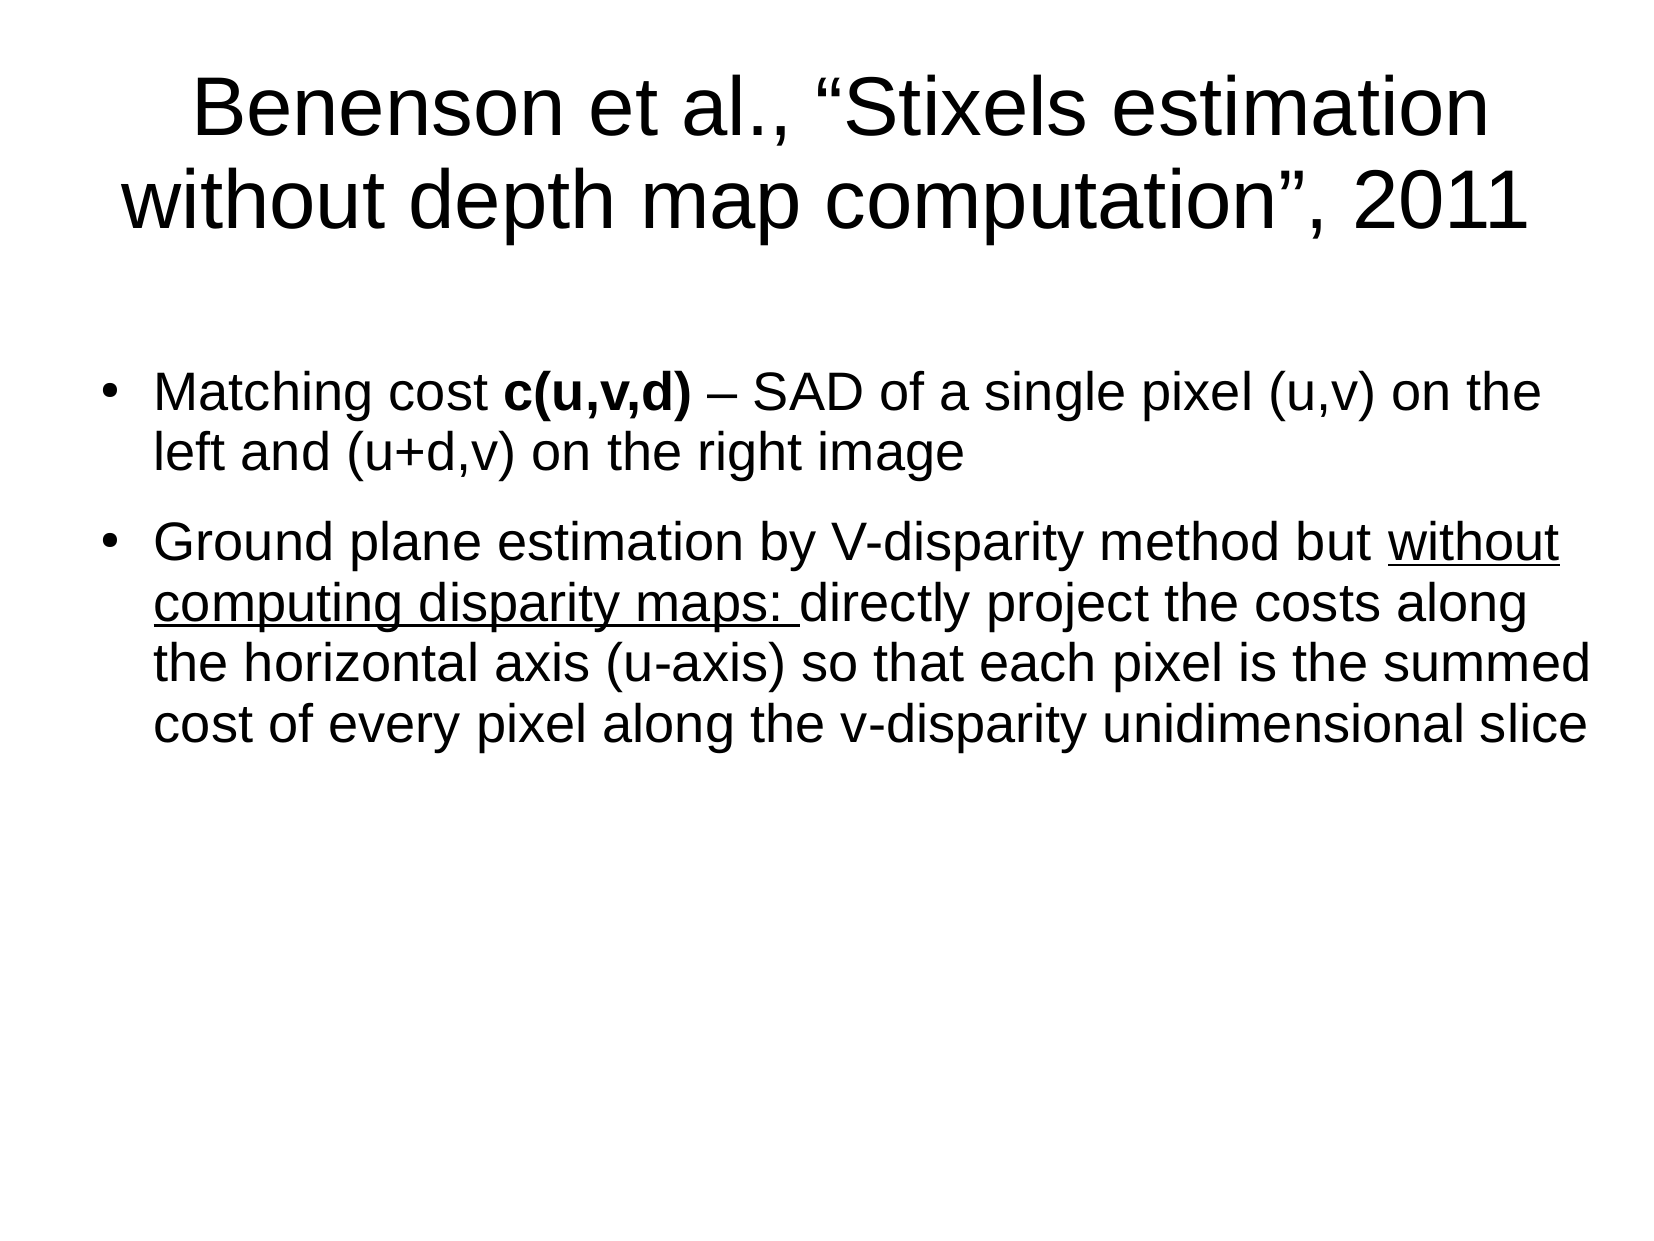

# Benenson et al., “Stixels estimation without depth map computation”, 2011
Matching cost c(u,v,d) – SAD of a single pixel (u,v) on the left and (u+d,v) on the right image
Ground plane estimation by V-disparity method but without computing disparity maps: directly project the costs along the horizontal axis (u-axis) so that each pixel is the summed cost of every pixel along the v-disparity unidimensional slice